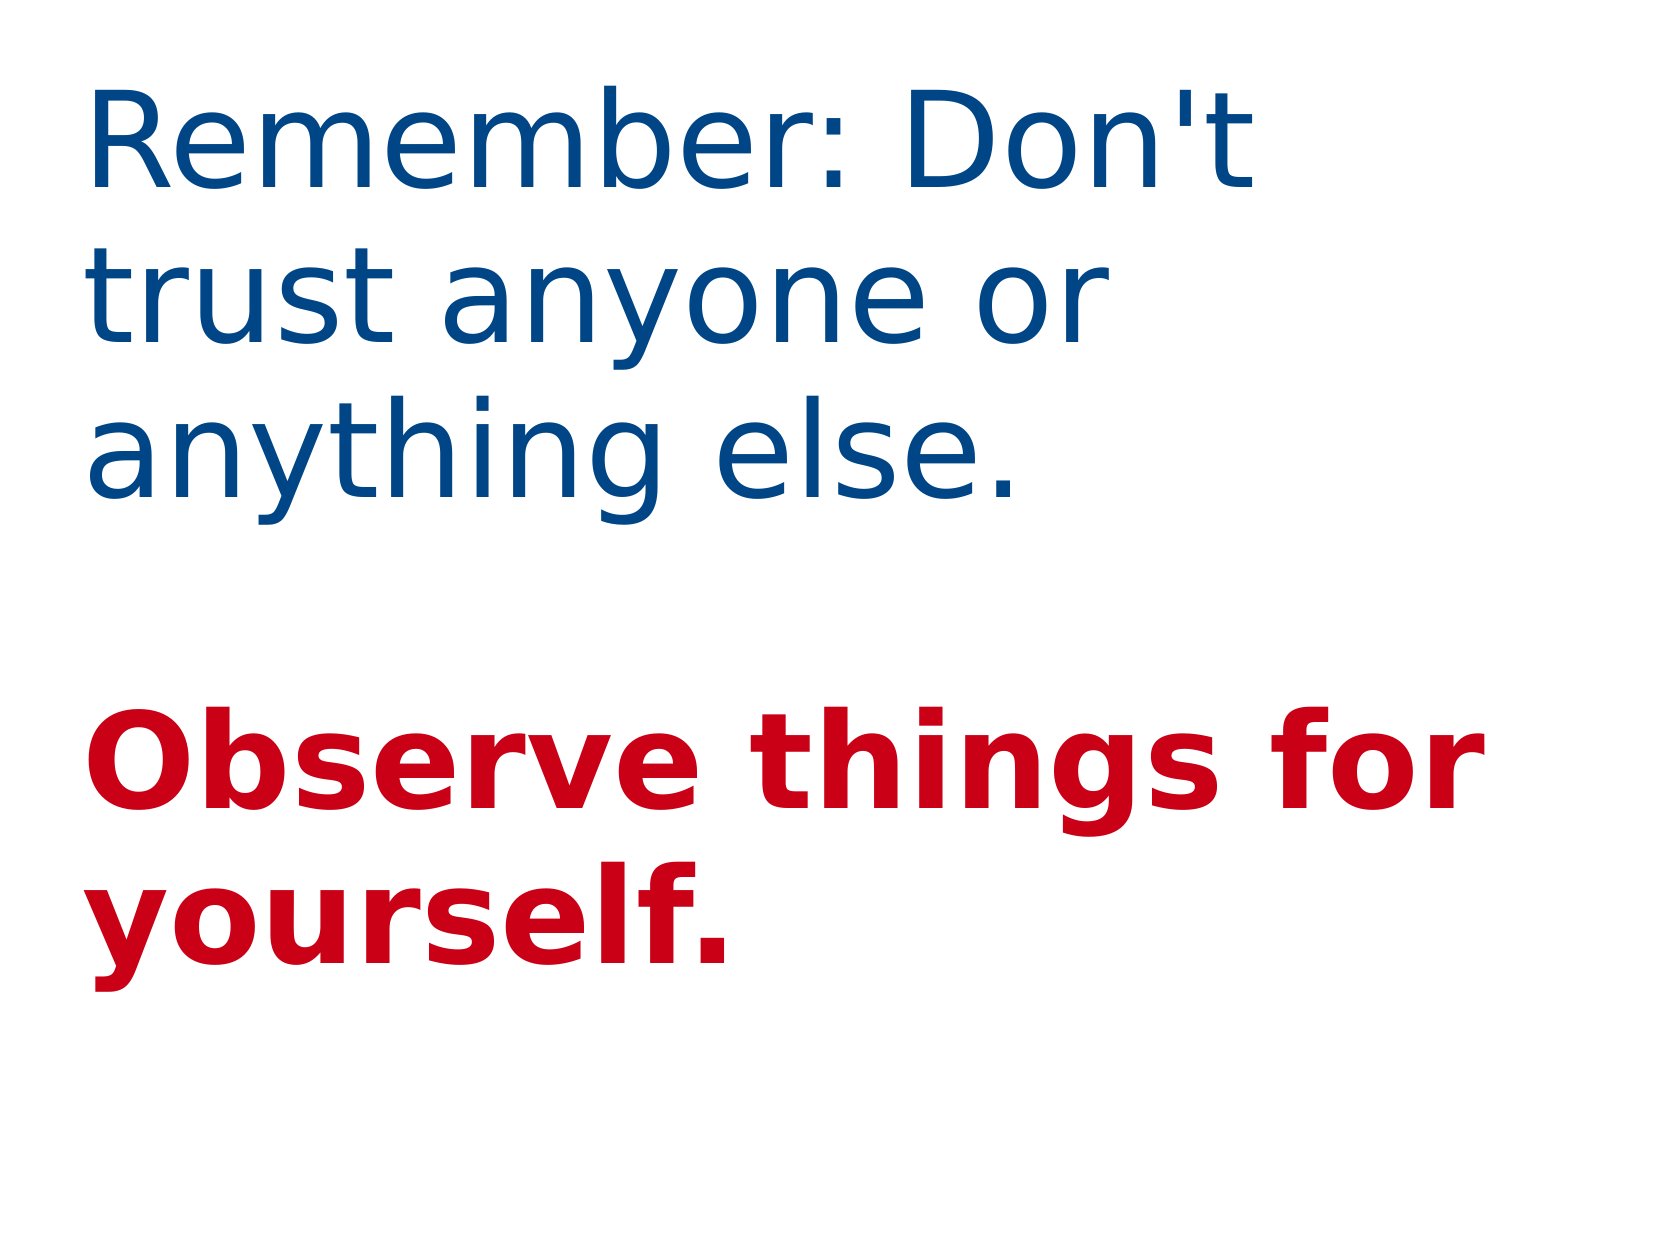

# Remember: Don't trust anyone or anything else.
Observe things for yourself.